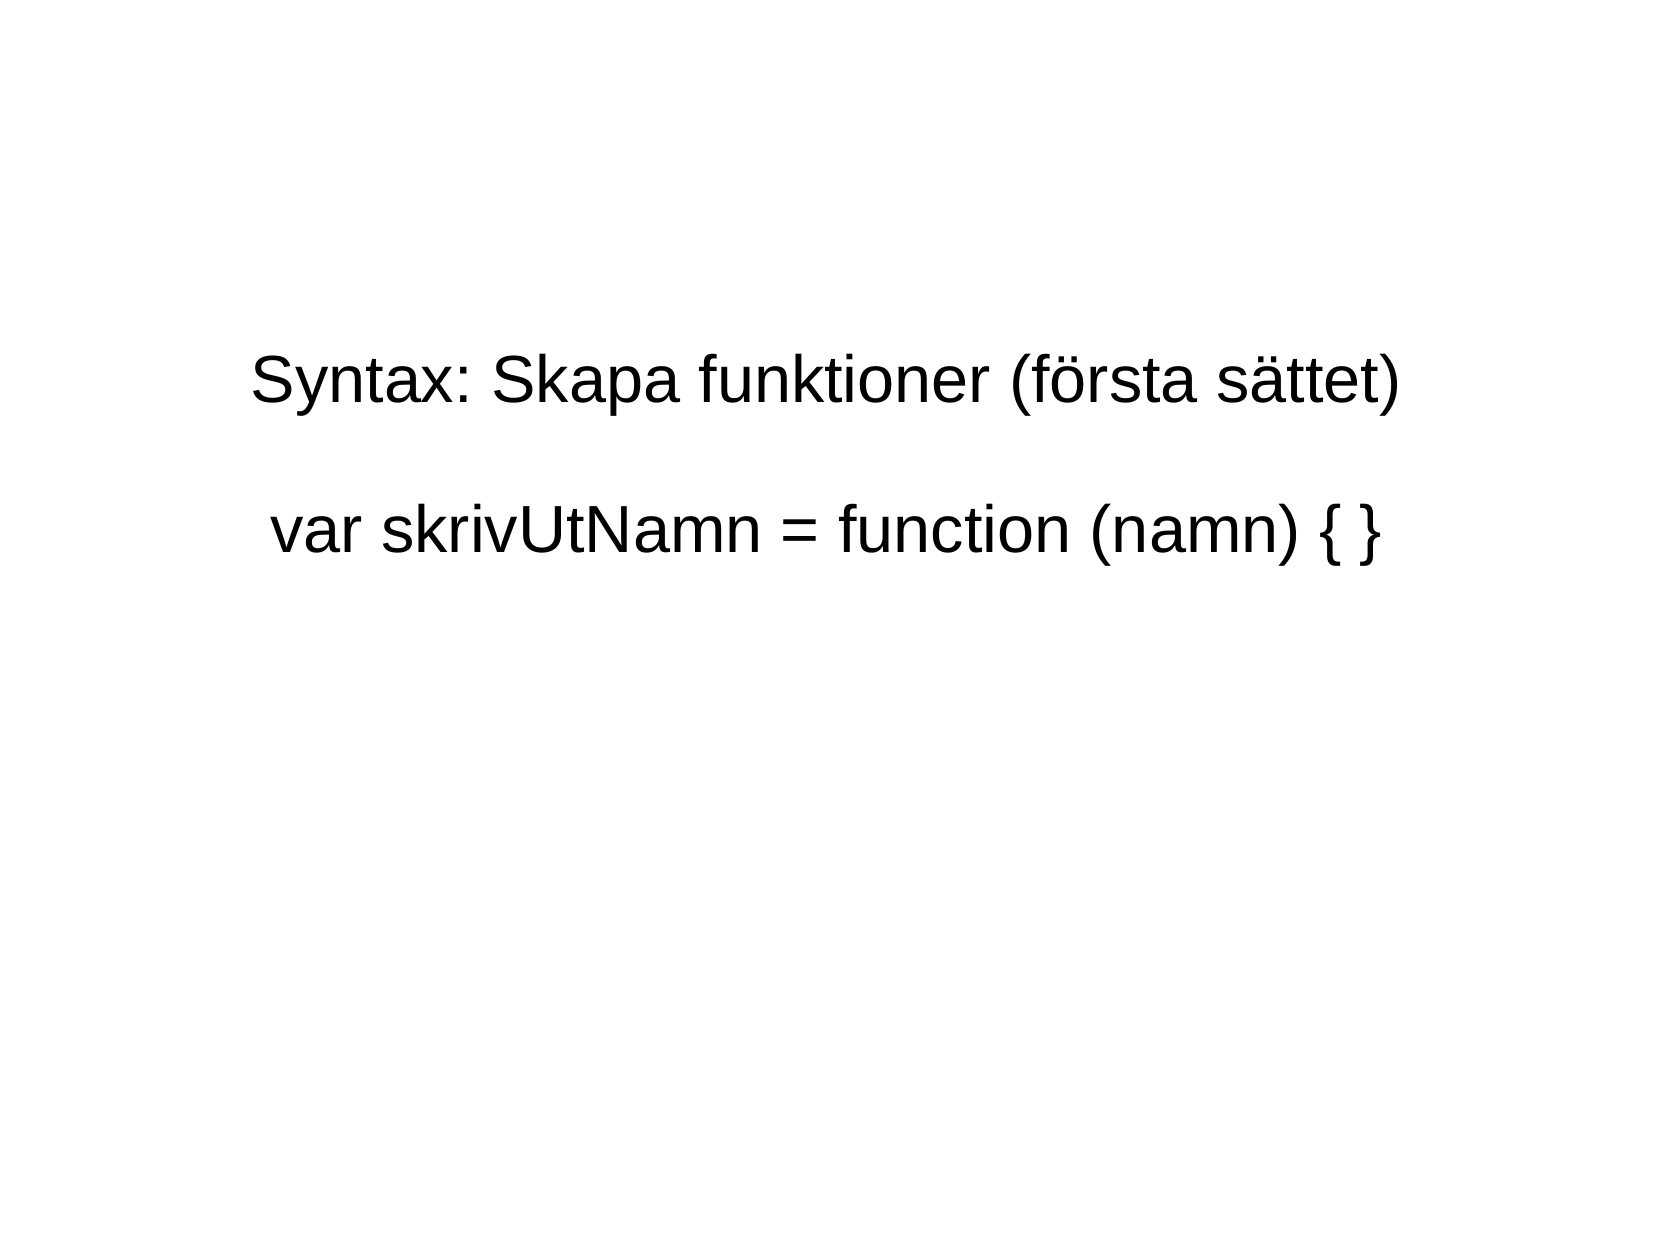

# Syntax: Skapa funktioner (första sättet)
var skrivUtNamn = function (namn) { }